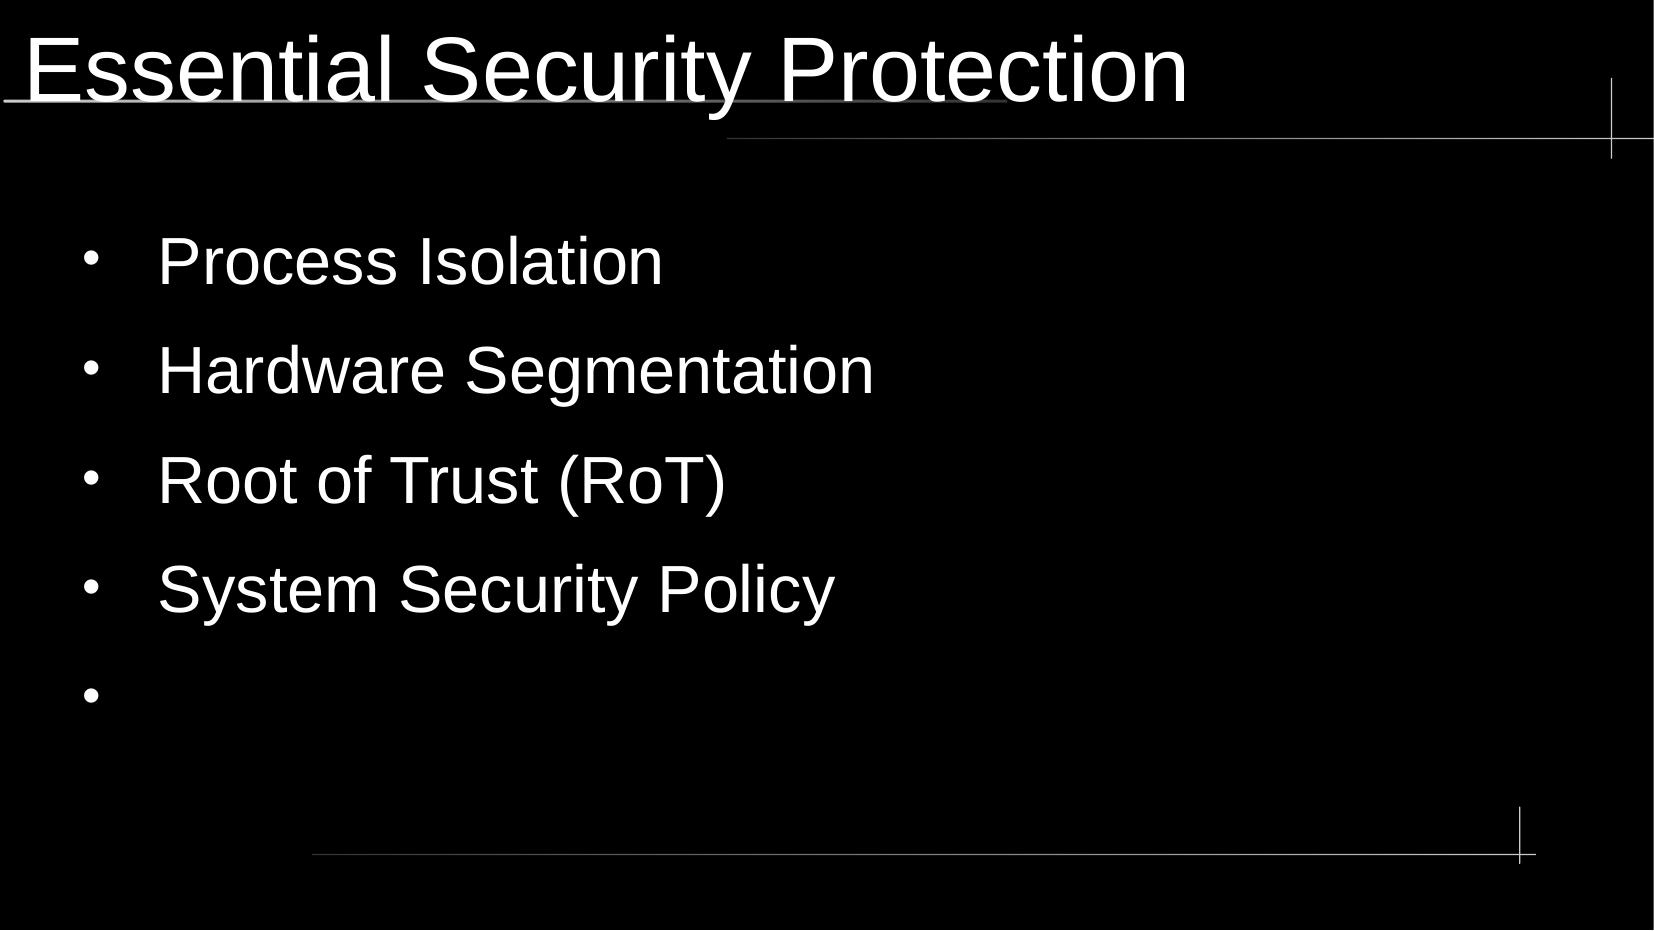

# Essential Security Protection
Process Isolation
Hardware Segmentation
Root of Trust (RoT)
System Security Policy